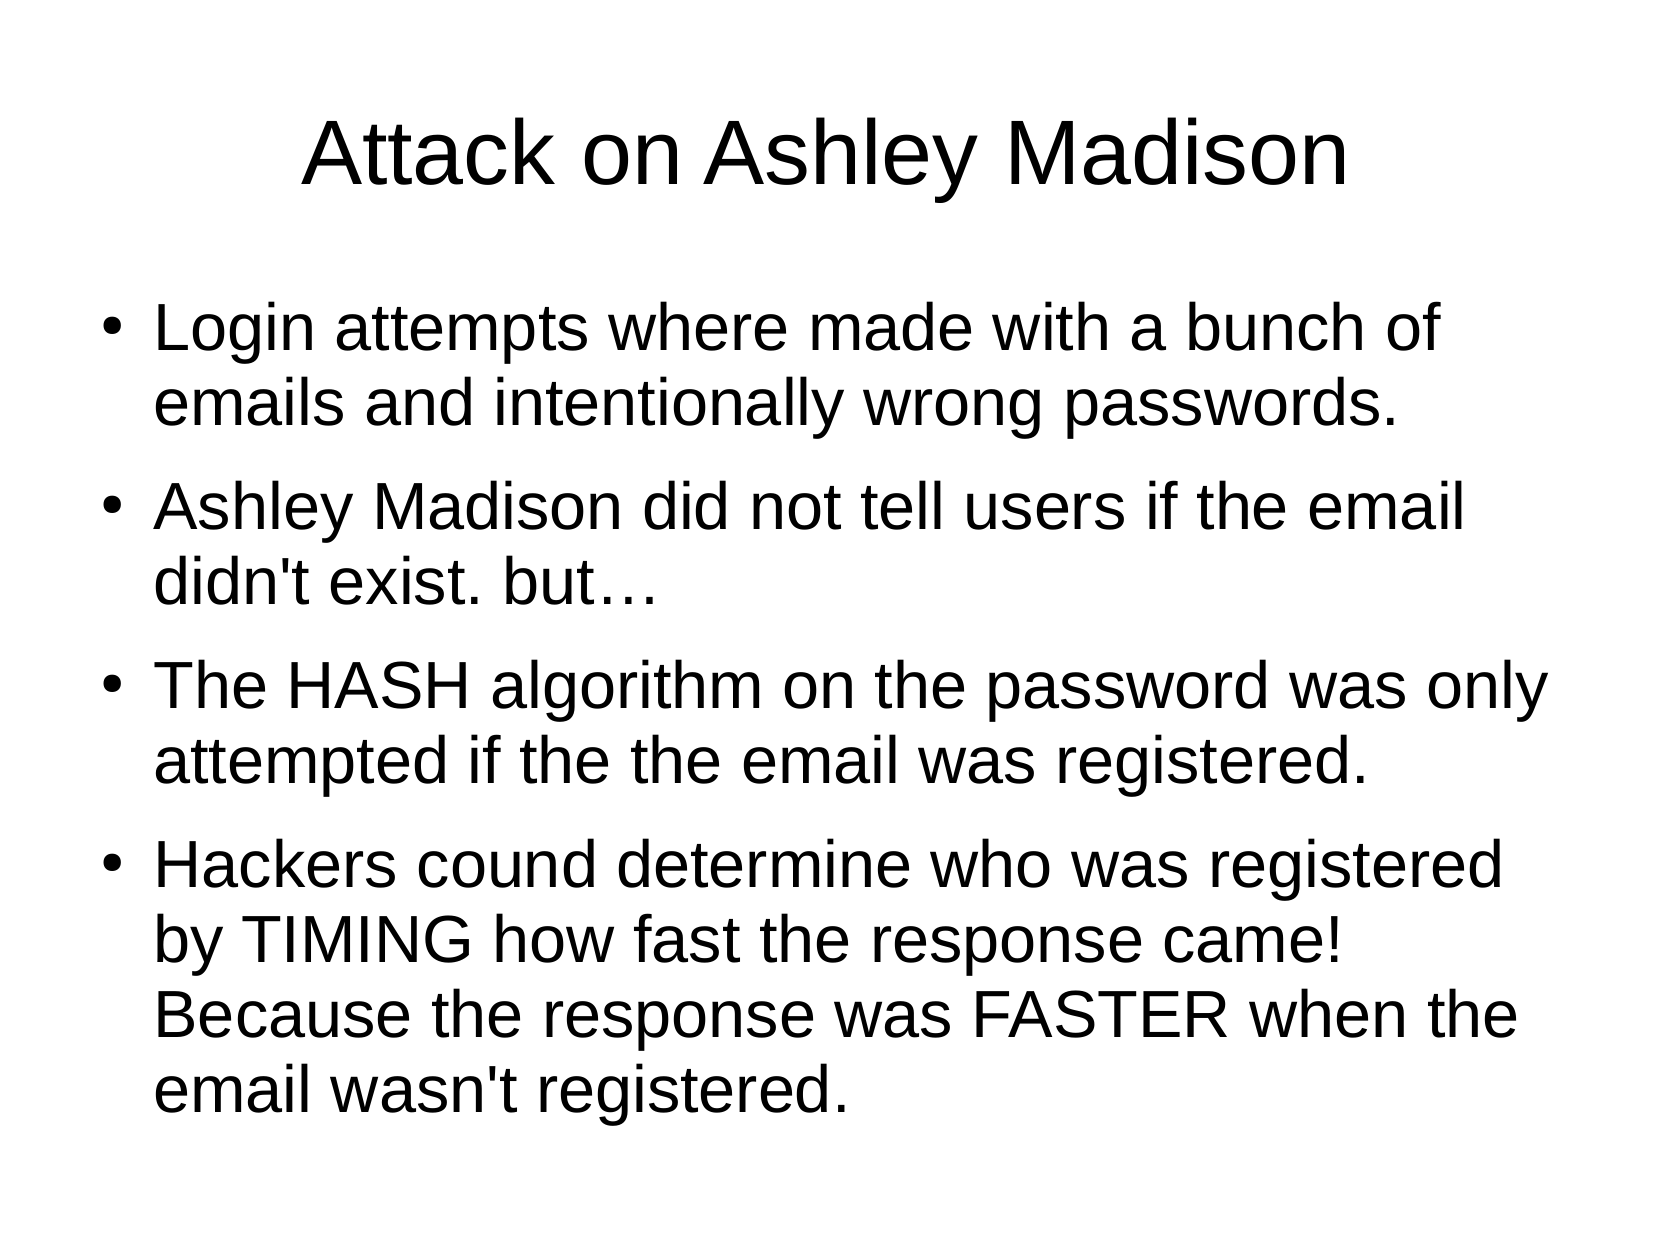

# Attack on Ashley Madison
Login attempts where made with a bunch of emails and intentionally wrong passwords.
Ashley Madison did not tell users if the email didn't exist. but…
The HASH algorithm on the password was only attempted if the the email was registered.
Hackers cound determine who was registered by TIMING how fast the response came! Because the response was FASTER when the email wasn't registered.